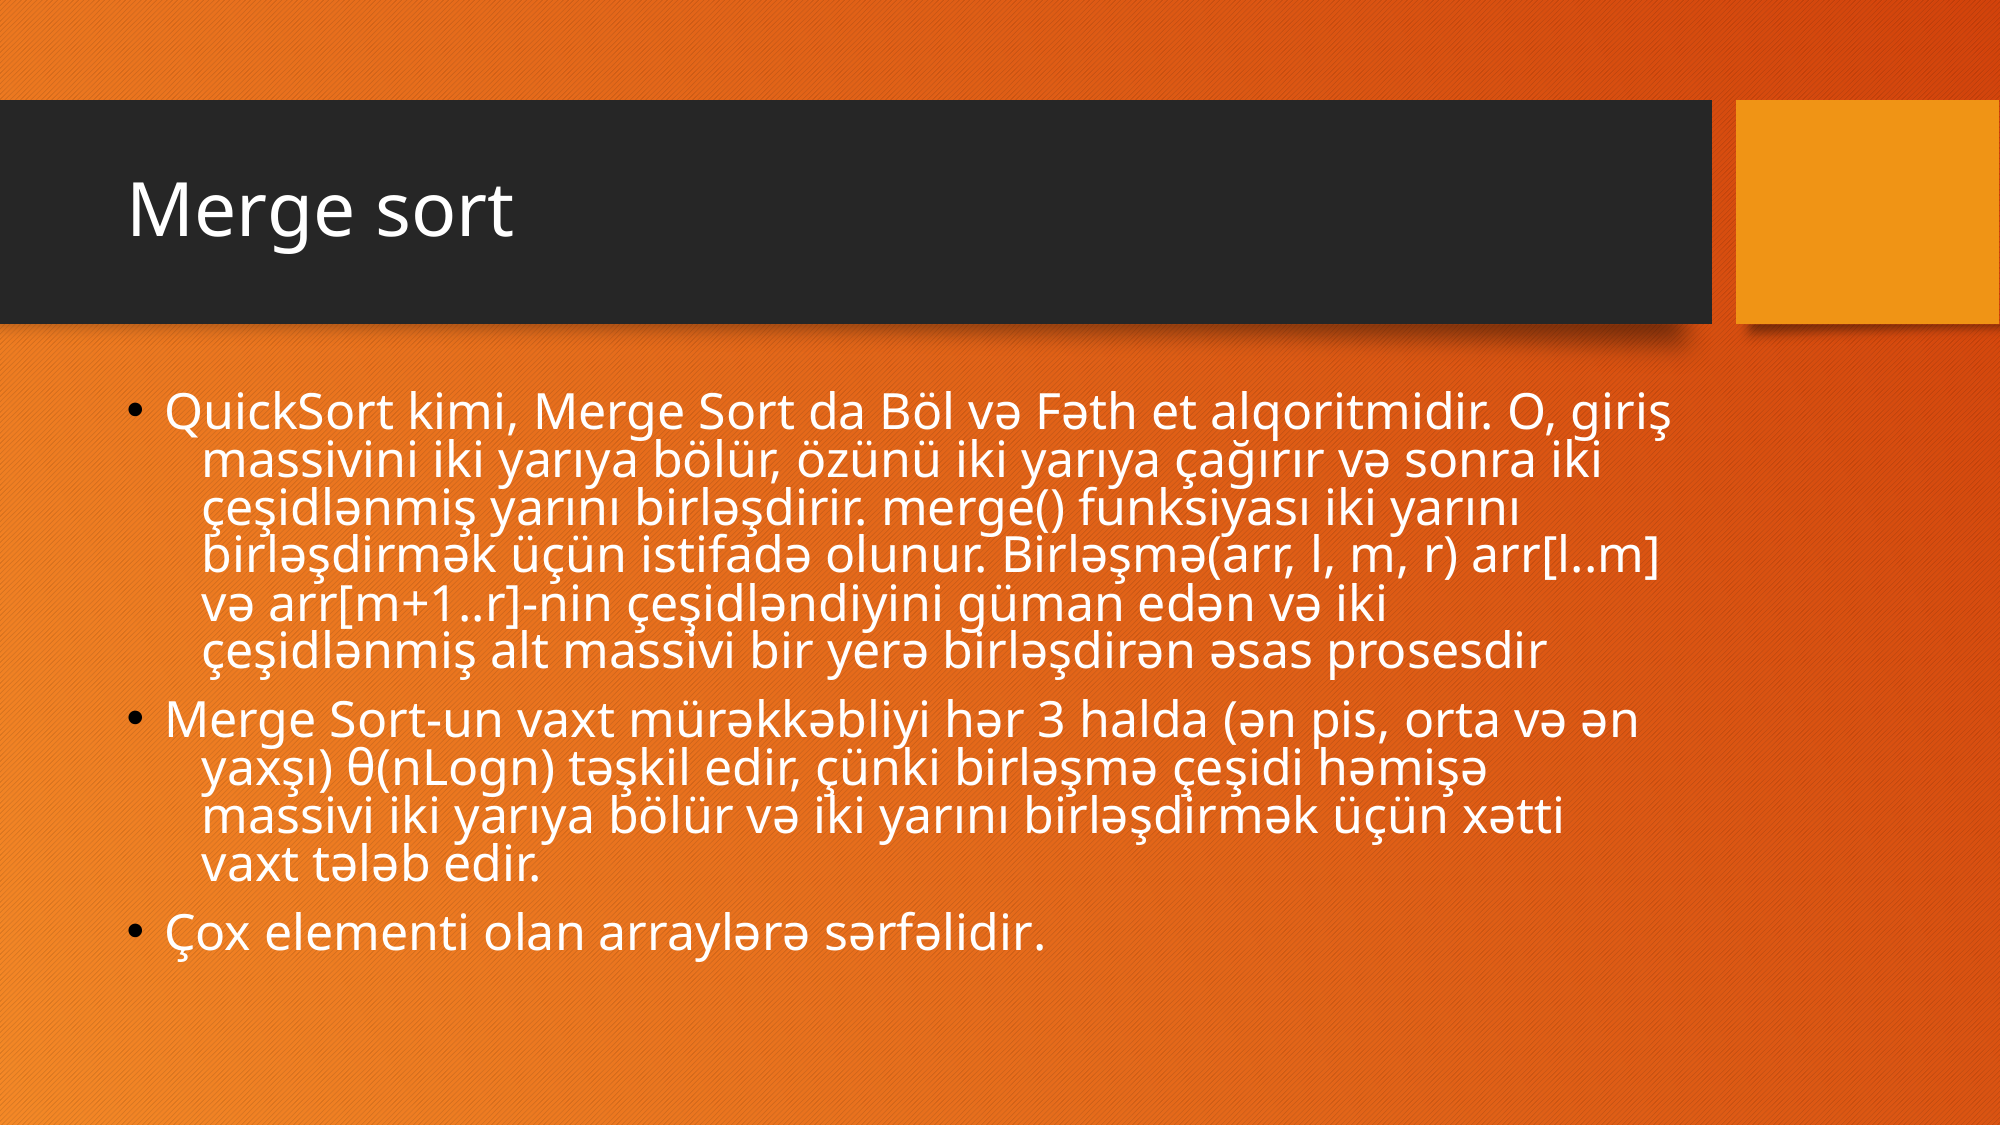

# Merge sort
QuickSort kimi, Merge Sort da Böl və Fəth et alqoritmidir. O, giriş massivini iki yarıya bölür, özünü iki yarıya çağırır və sonra iki çeşidlənmiş yarını birləşdirir. merge() funksiyası iki yarını birləşdirmək üçün istifadə olunur. Birləşmə(arr, l, m, r) arr[l..m] və arr[m+1..r]-nin çeşidləndiyini güman edən və iki çeşidlənmiş alt massivi bir yerə birləşdirən əsas prosesdir
Merge Sort-un vaxt mürəkkəbliyi hər 3 halda (ən pis, orta və ən yaxşı) θ(nLogn) təşkil edir, çünki birləşmə çeşidi həmişə massivi iki yarıya bölür və iki yarını birləşdirmək üçün xətti vaxt tələb edir.
Çox elementi olan arraylərə sərfəlidir.